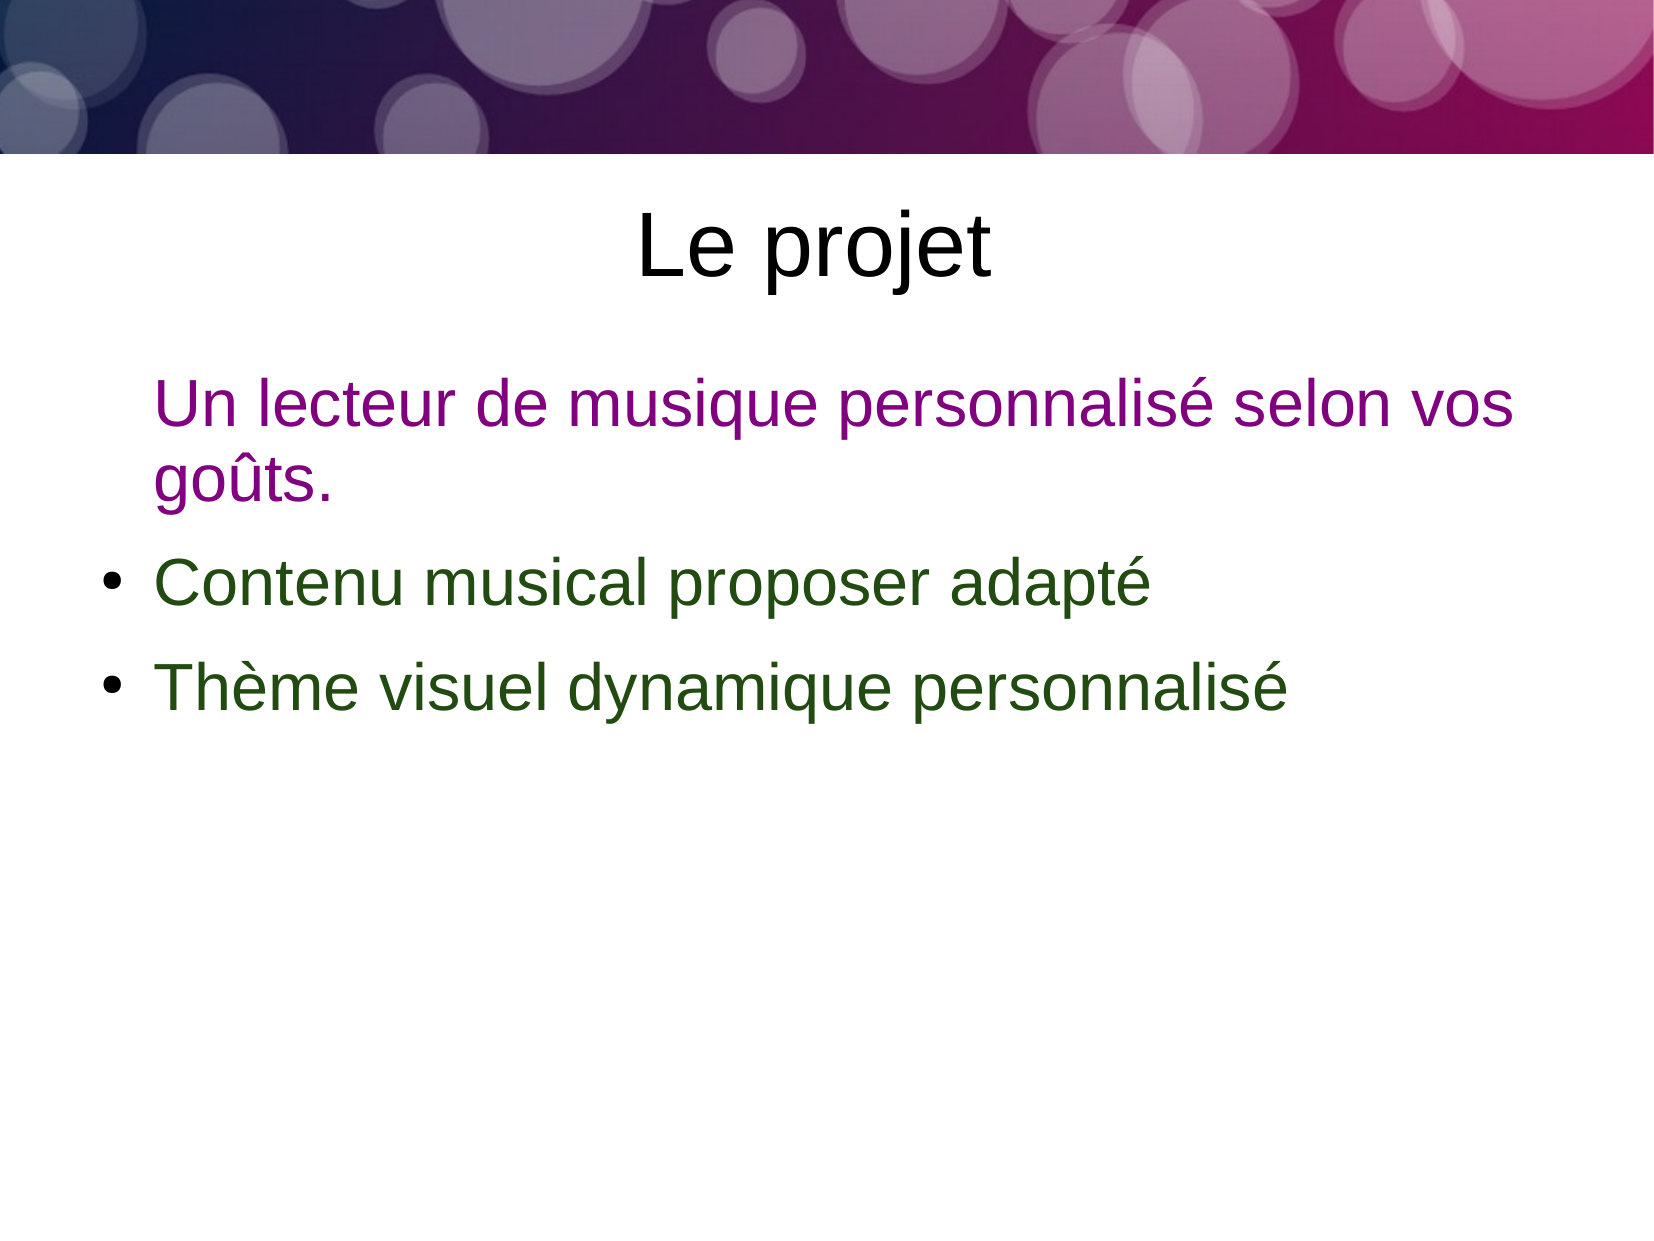

# Le projet
Un lecteur de musique personnalisé selon vos goûts.
Contenu musical proposer adapté
Thème visuel dynamique personnalisé